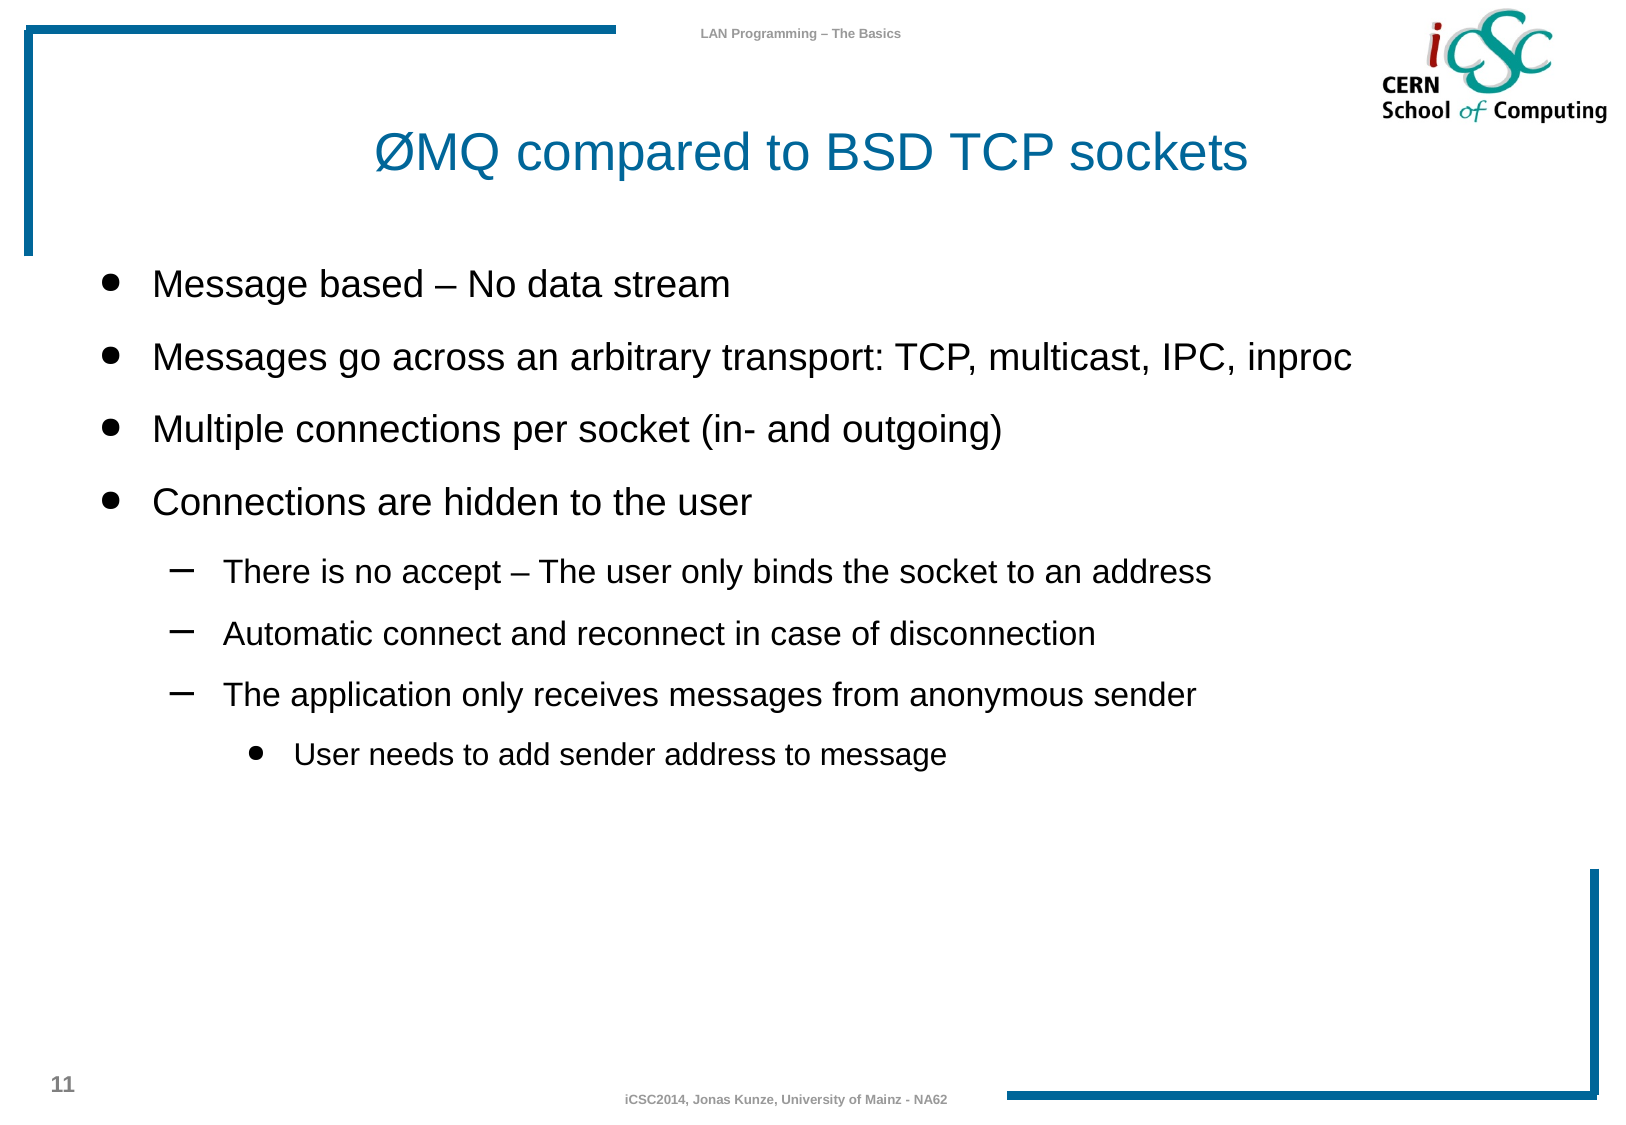

# ØMQ compared to BSD TCP sockets
Message based – No data stream
Messages go across an arbitrary transport: TCP, multicast, IPC, inproc
Multiple connections per socket (in- and outgoing)
Connections are hidden to the user
There is no accept – The user only binds the socket to an address
Automatic connect and reconnect in case of disconnection
The application only receives messages from anonymous sender
User needs to add sender address to message